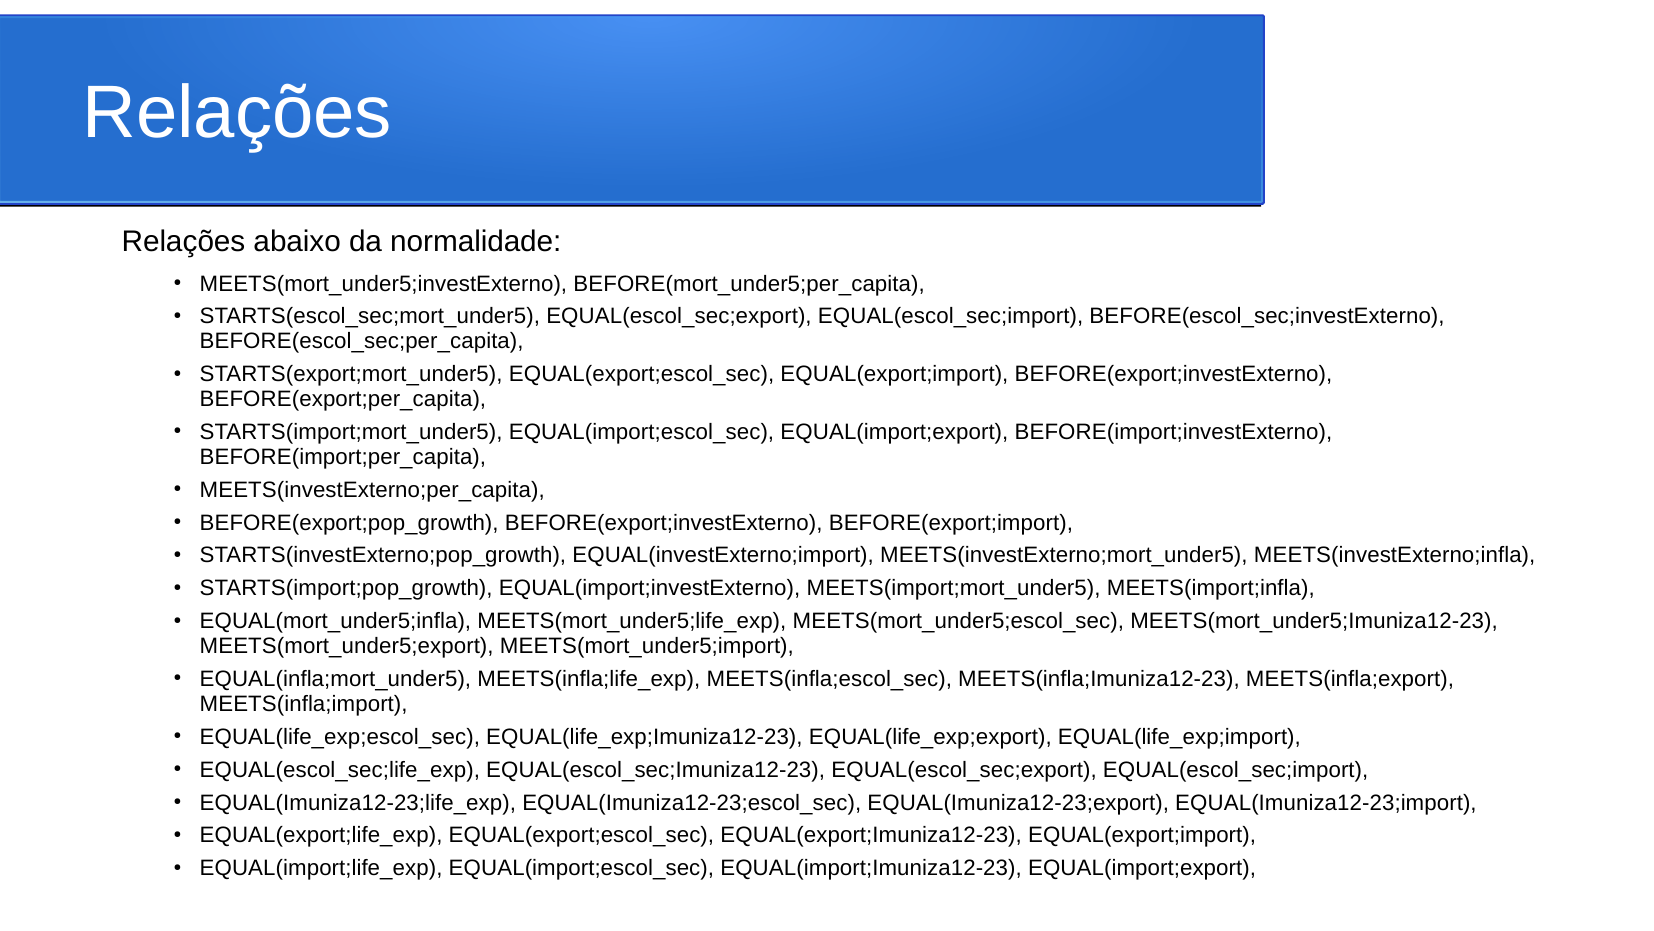

# Relações
Relações abaixo da normalidade:
MEETS(mort_under5;investExterno), BEFORE(mort_under5;per_capita),
STARTS(escol_sec;mort_under5), EQUAL(escol_sec;export), EQUAL(escol_sec;import), BEFORE(escol_sec;investExterno), BEFORE(escol_sec;per_capita),
STARTS(export;mort_under5), EQUAL(export;escol_sec), EQUAL(export;import), BEFORE(export;investExterno), BEFORE(export;per_capita),
STARTS(import;mort_under5), EQUAL(import;escol_sec), EQUAL(import;export), BEFORE(import;investExterno), BEFORE(import;per_capita),
MEETS(investExterno;per_capita),
BEFORE(export;pop_growth), BEFORE(export;investExterno), BEFORE(export;import),
STARTS(investExterno;pop_growth), EQUAL(investExterno;import), MEETS(investExterno;mort_under5), MEETS(investExterno;infla),
STARTS(import;pop_growth), EQUAL(import;investExterno), MEETS(import;mort_under5), MEETS(import;infla),
EQUAL(mort_under5;infla), MEETS(mort_under5;life_exp), MEETS(mort_under5;escol_sec), MEETS(mort_under5;Imuniza12-23), MEETS(mort_under5;export), MEETS(mort_under5;import),
EQUAL(infla;mort_under5), MEETS(infla;life_exp), MEETS(infla;escol_sec), MEETS(infla;Imuniza12-23), MEETS(infla;export), MEETS(infla;import),
EQUAL(life_exp;escol_sec), EQUAL(life_exp;Imuniza12-23), EQUAL(life_exp;export), EQUAL(life_exp;import),
EQUAL(escol_sec;life_exp), EQUAL(escol_sec;Imuniza12-23), EQUAL(escol_sec;export), EQUAL(escol_sec;import),
EQUAL(Imuniza12-23;life_exp), EQUAL(Imuniza12-23;escol_sec), EQUAL(Imuniza12-23;export), EQUAL(Imuniza12-23;import),
EQUAL(export;life_exp), EQUAL(export;escol_sec), EQUAL(export;Imuniza12-23), EQUAL(export;import),
EQUAL(import;life_exp), EQUAL(import;escol_sec), EQUAL(import;Imuniza12-23), EQUAL(import;export),